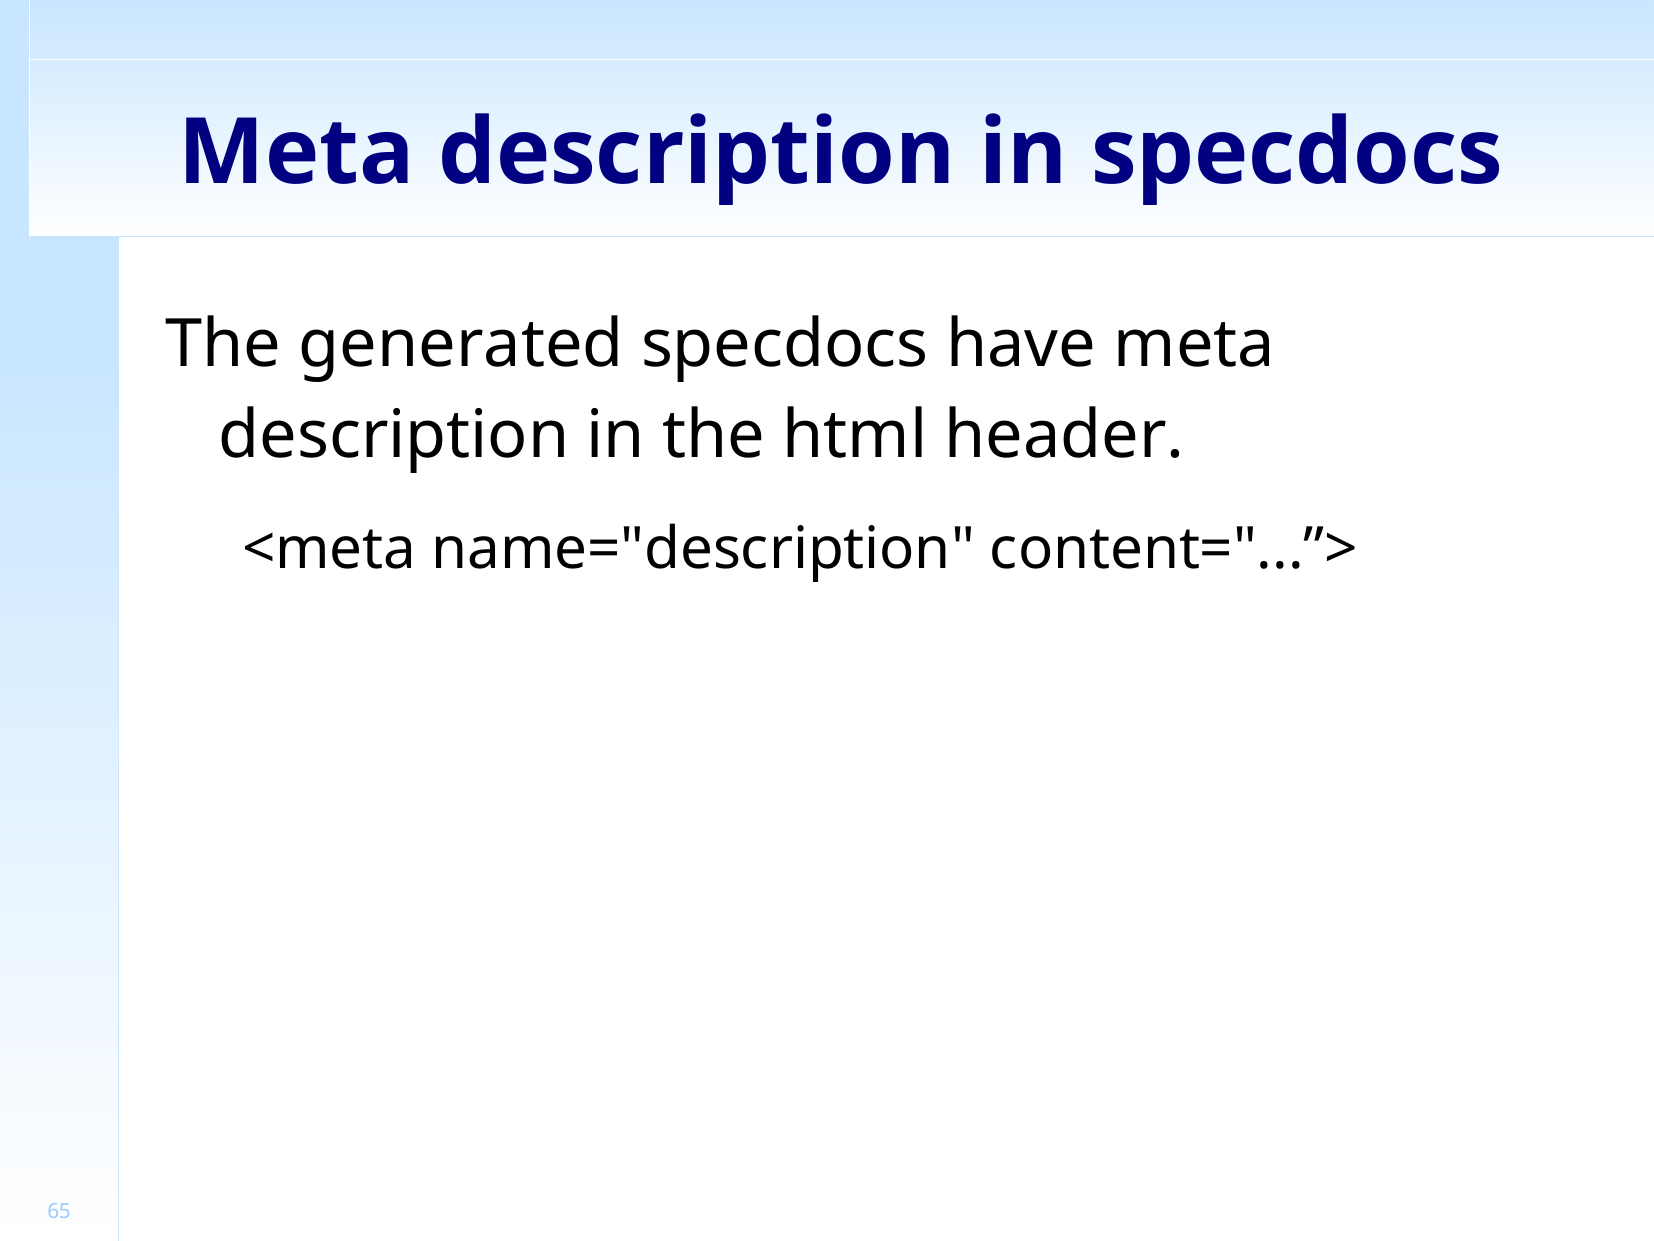

# Meta description in specdocs
The generated specdocs have meta description in the html header.
<meta name="description" content="...”>